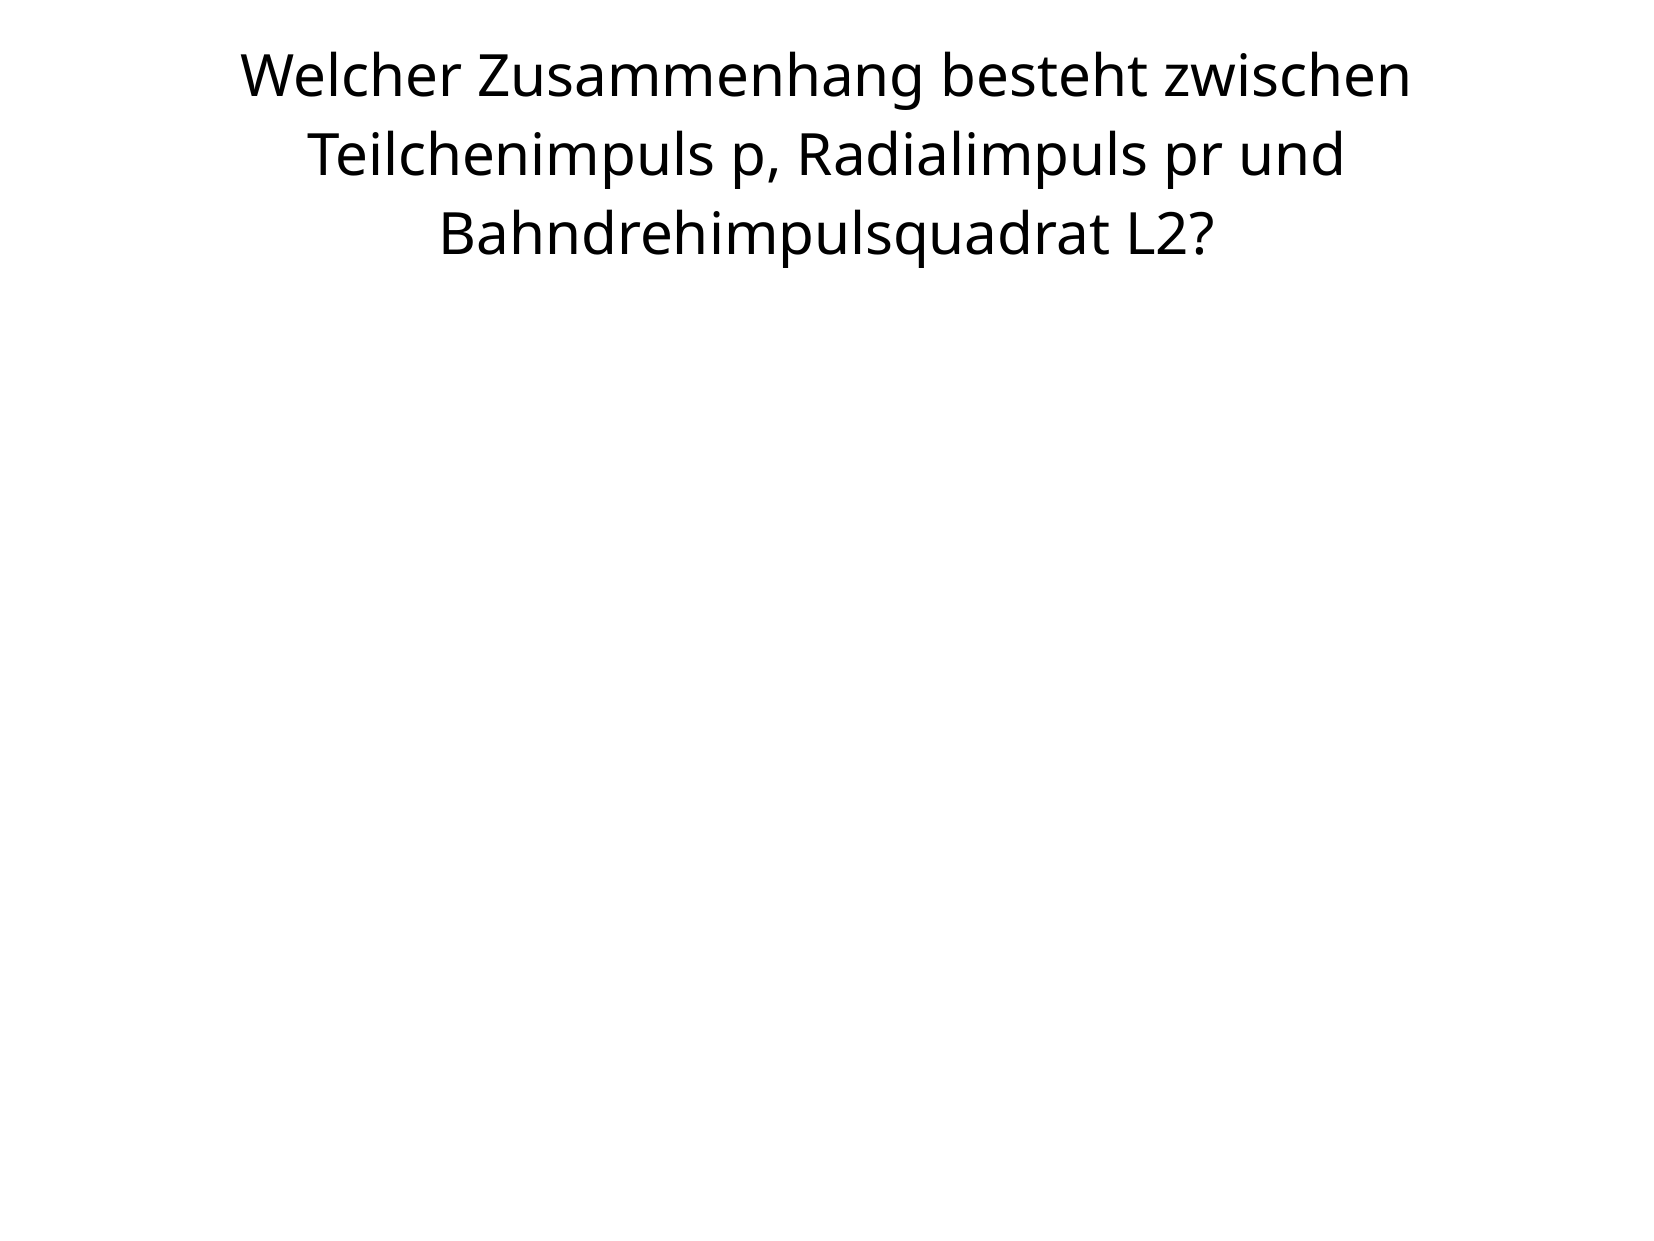

# Welcher Zusammenhang besteht zwischen Teilchenimpuls p, Radialimpuls pr und Bahndrehimpulsquadrat L2?